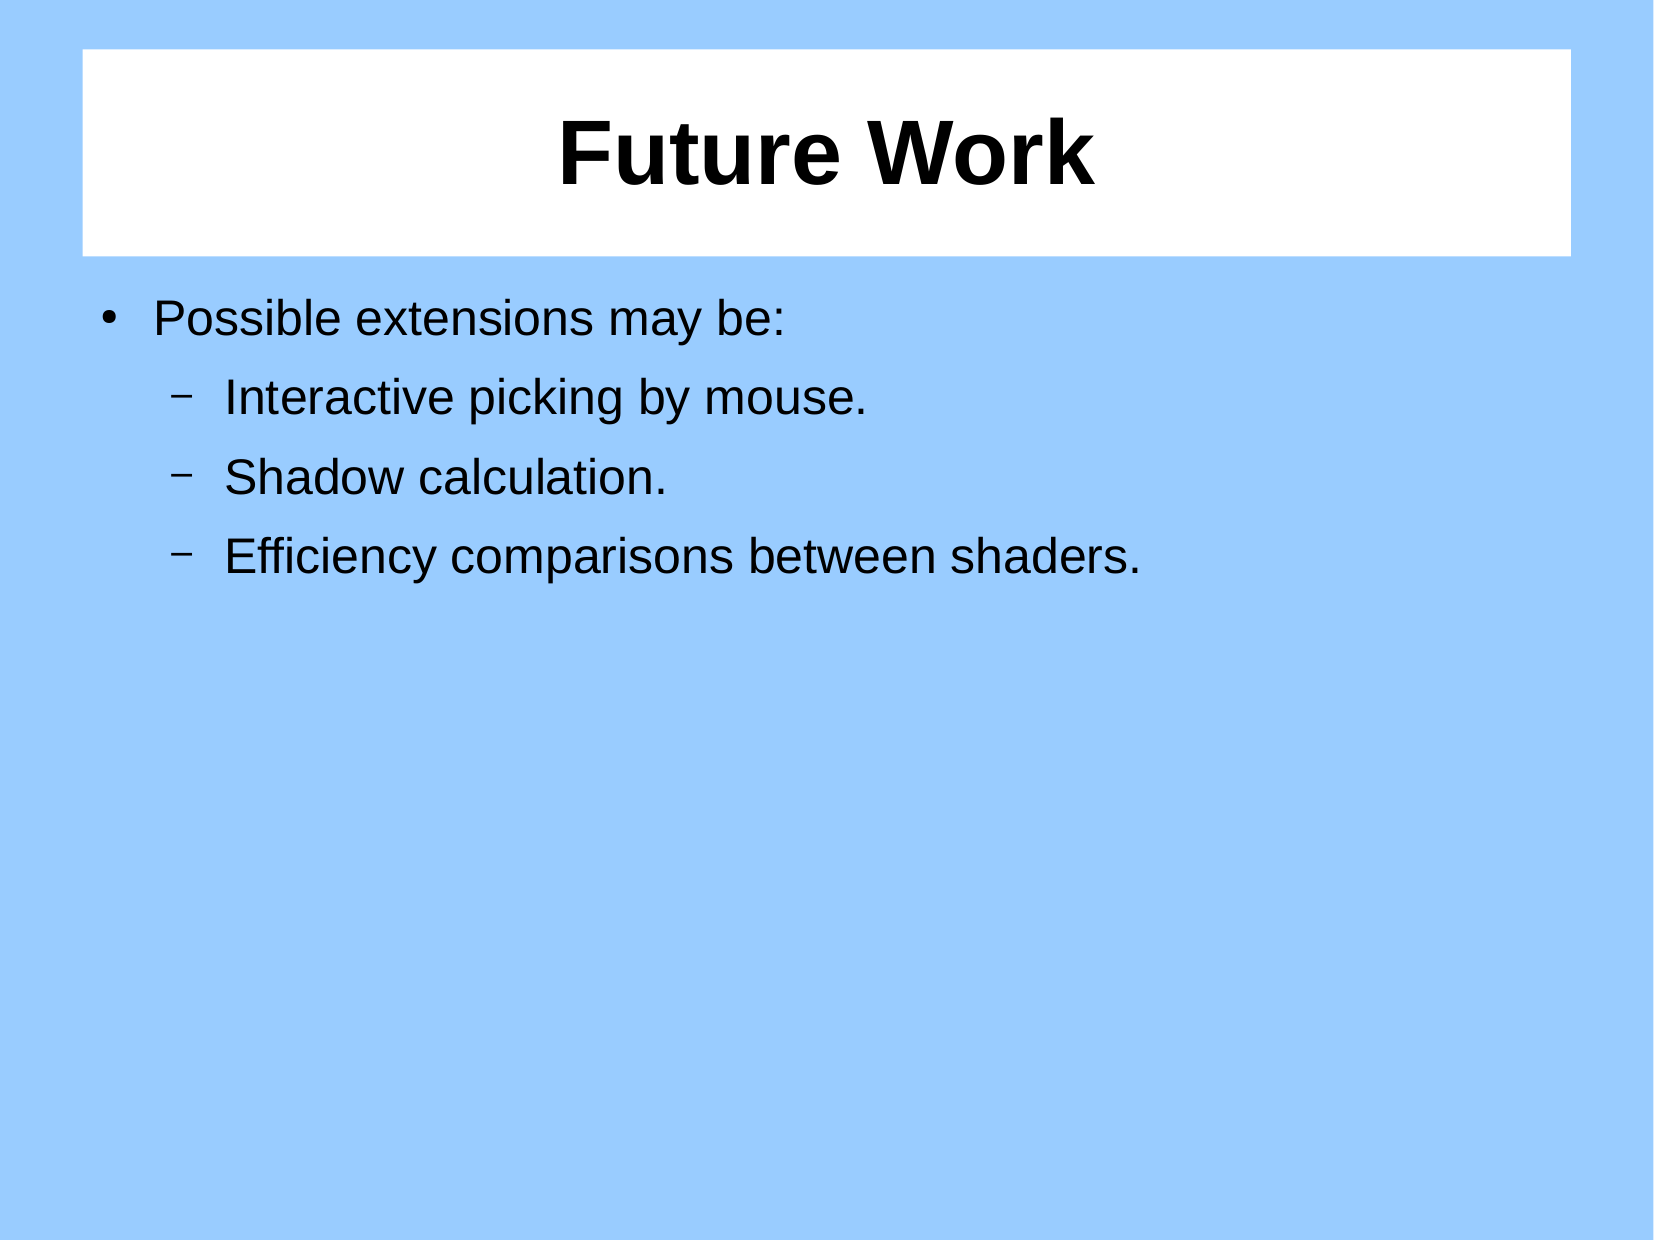

# Future Work
Possible extensions may be:
Interactive picking by mouse.
Shadow calculation.
Efficiency comparisons between shaders.